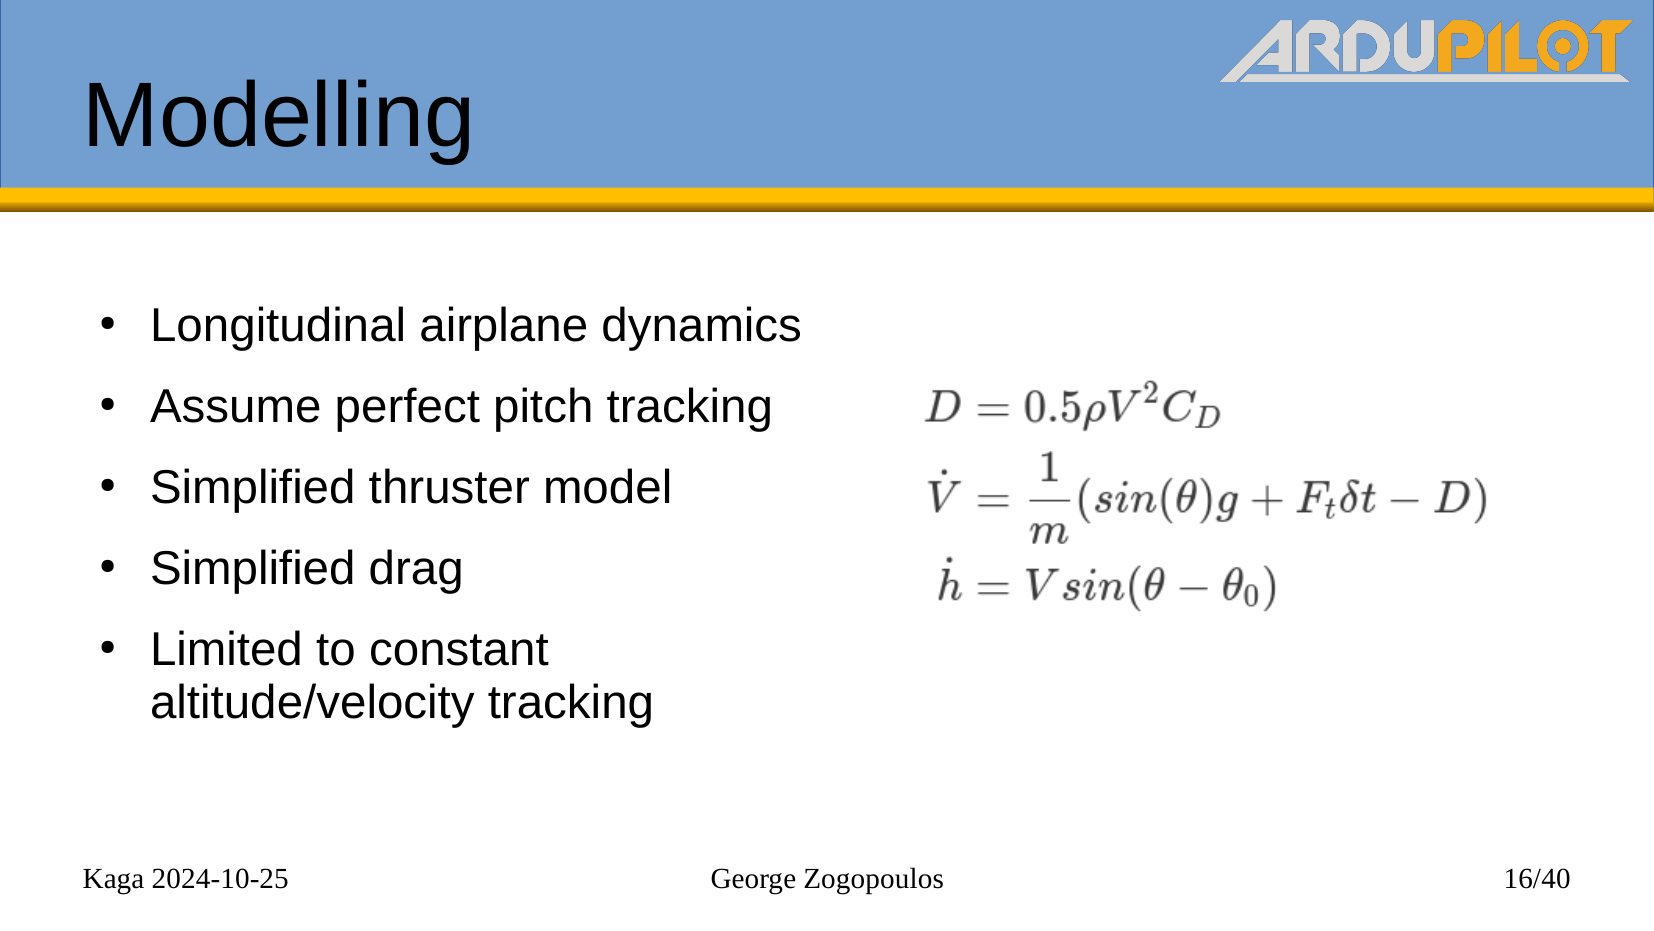

# Modelling
Longitudinal airplane dynamics
Assume perfect pitch tracking
Simplified thruster model
Simplified drag
Limited to constant altitude/velocity tracking
Kaga 2024-10-25
George Zogopoulos
16